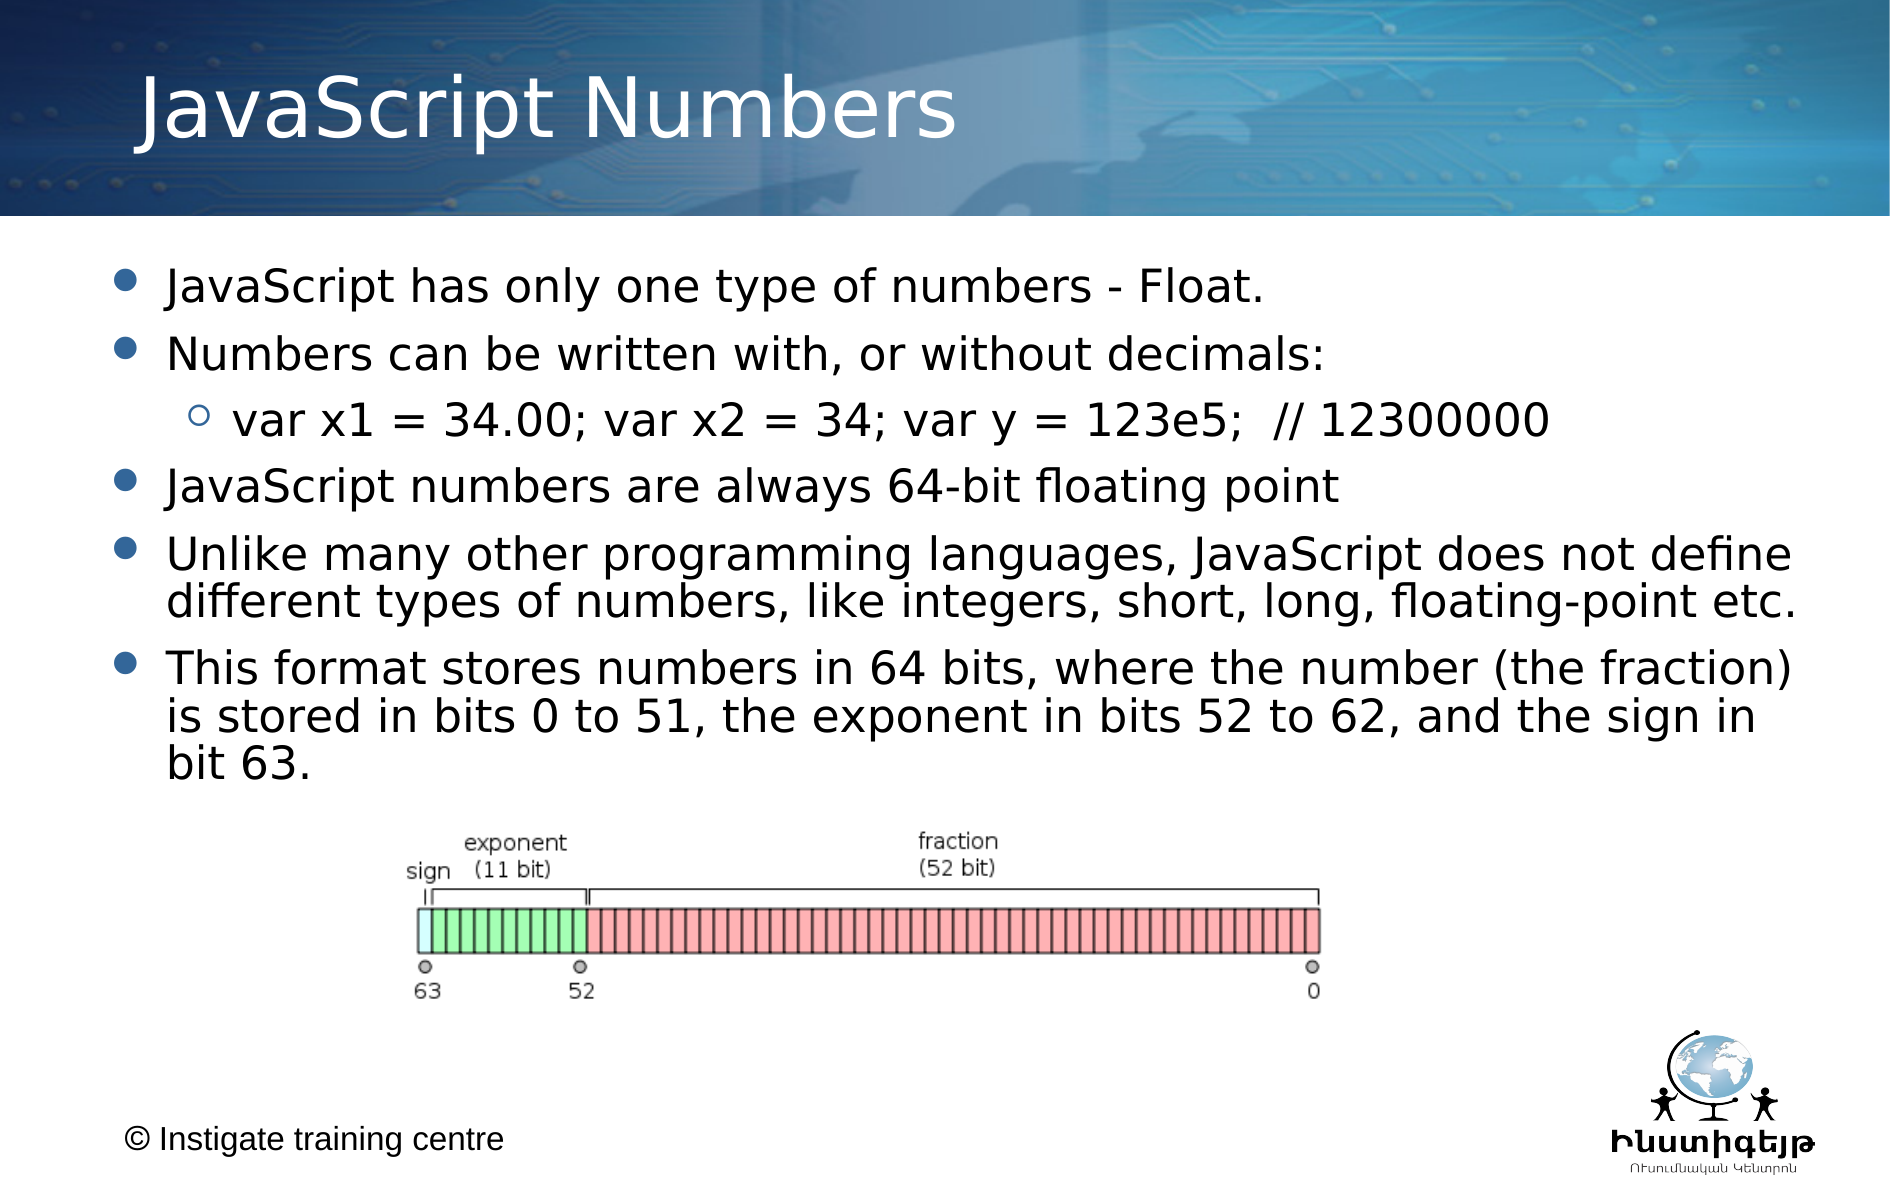

JavaScript Numbers
# JavaScript has only one type of numbers - Float.
Numbers can be written with, or without decimals:
var x1 = 34.00; var x2 = 34; var y = 123e5; // 12300000
JavaScript numbers are always 64-bit floating point
Unlike many other programming languages, JavaScript does not define different types of numbers, like integers, short, long, floating-point etc.
This format stores numbers in 64 bits, where the number (the fraction) is stored in bits 0 to 51, the exponent in bits 52 to 62, and the sign in bit 63.